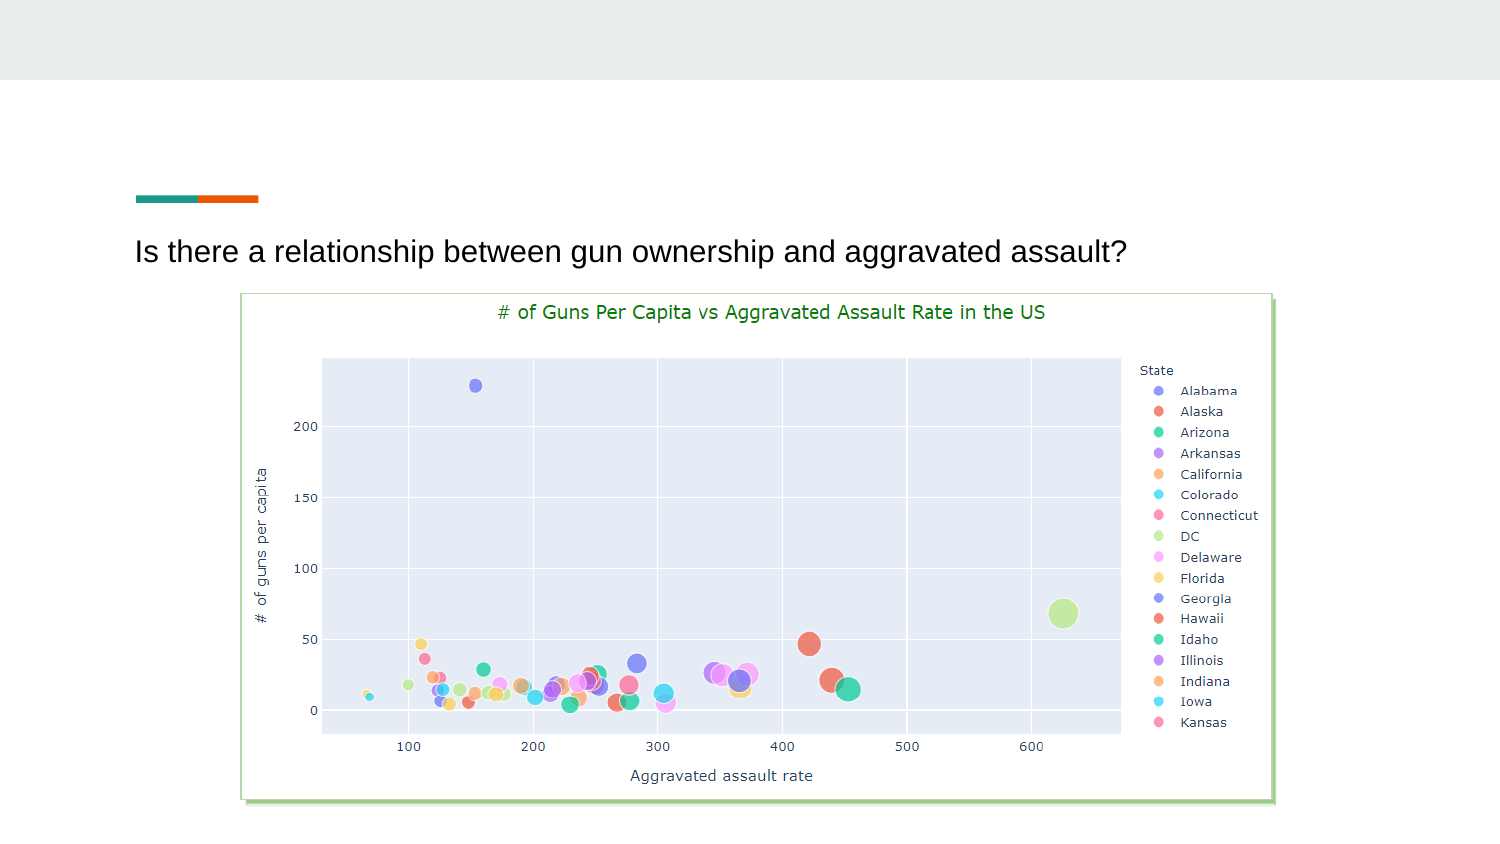

# Is there a relationship between gun ownership and aggravated assault?